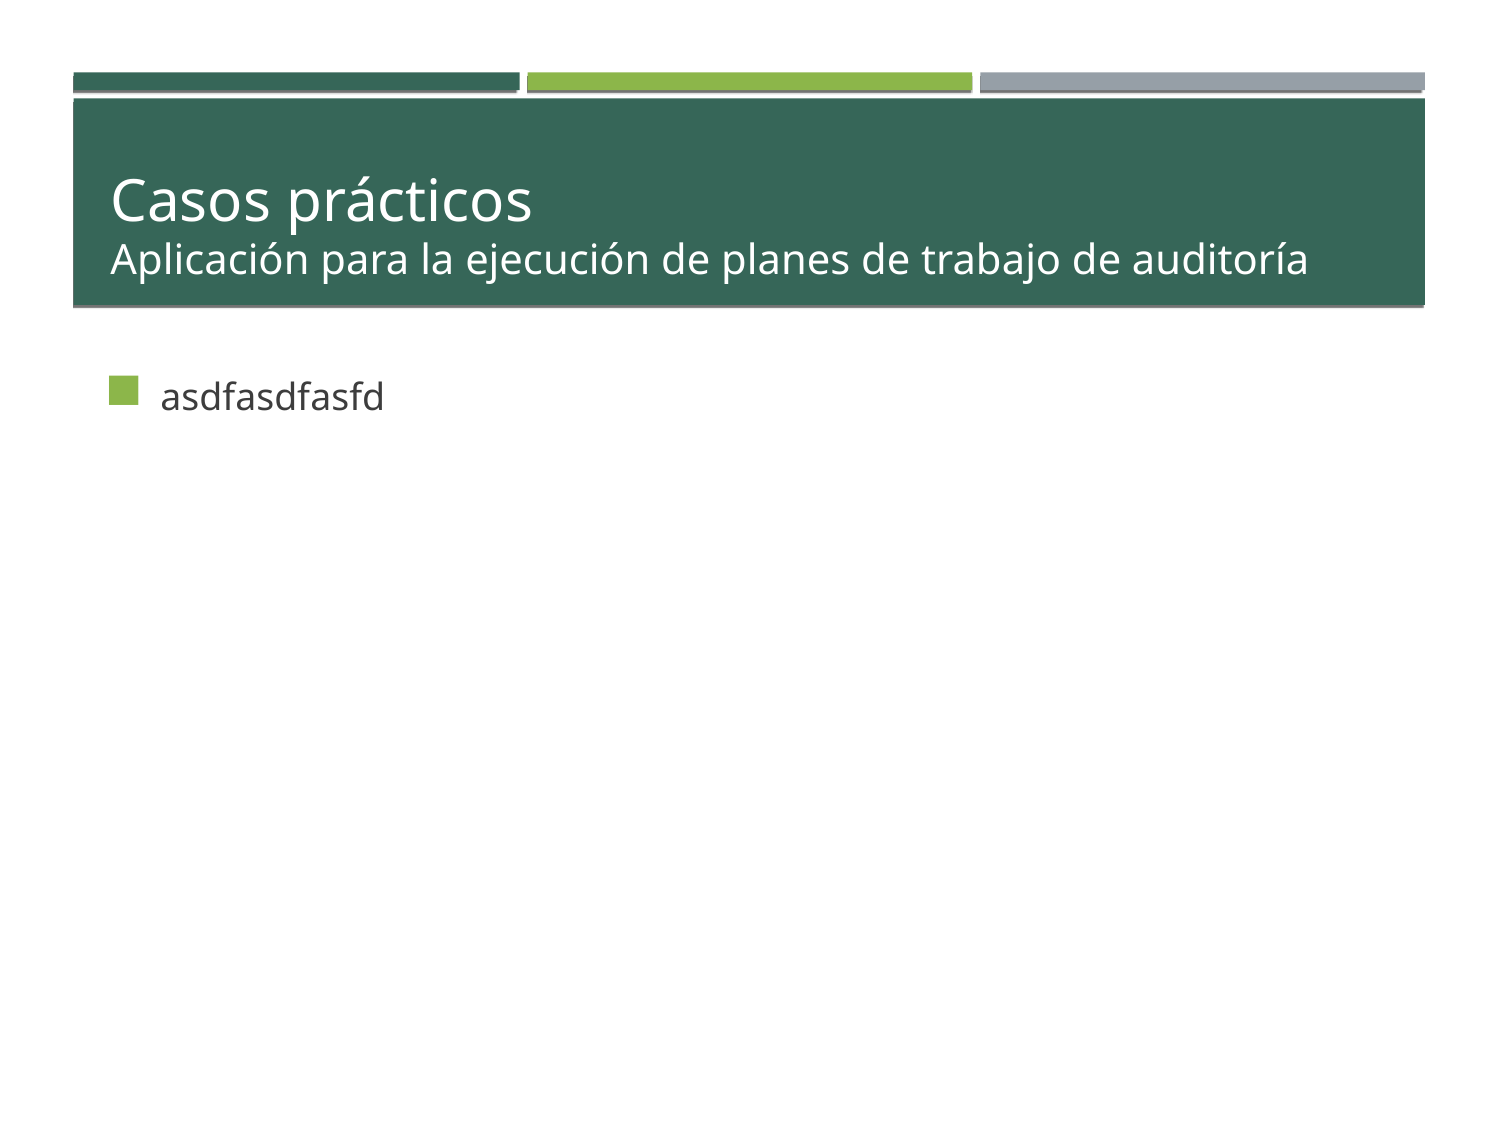

# Casos prácticos Aplicación para la ejecución de planes de trabajo de auditoría
asdfasdfasfd